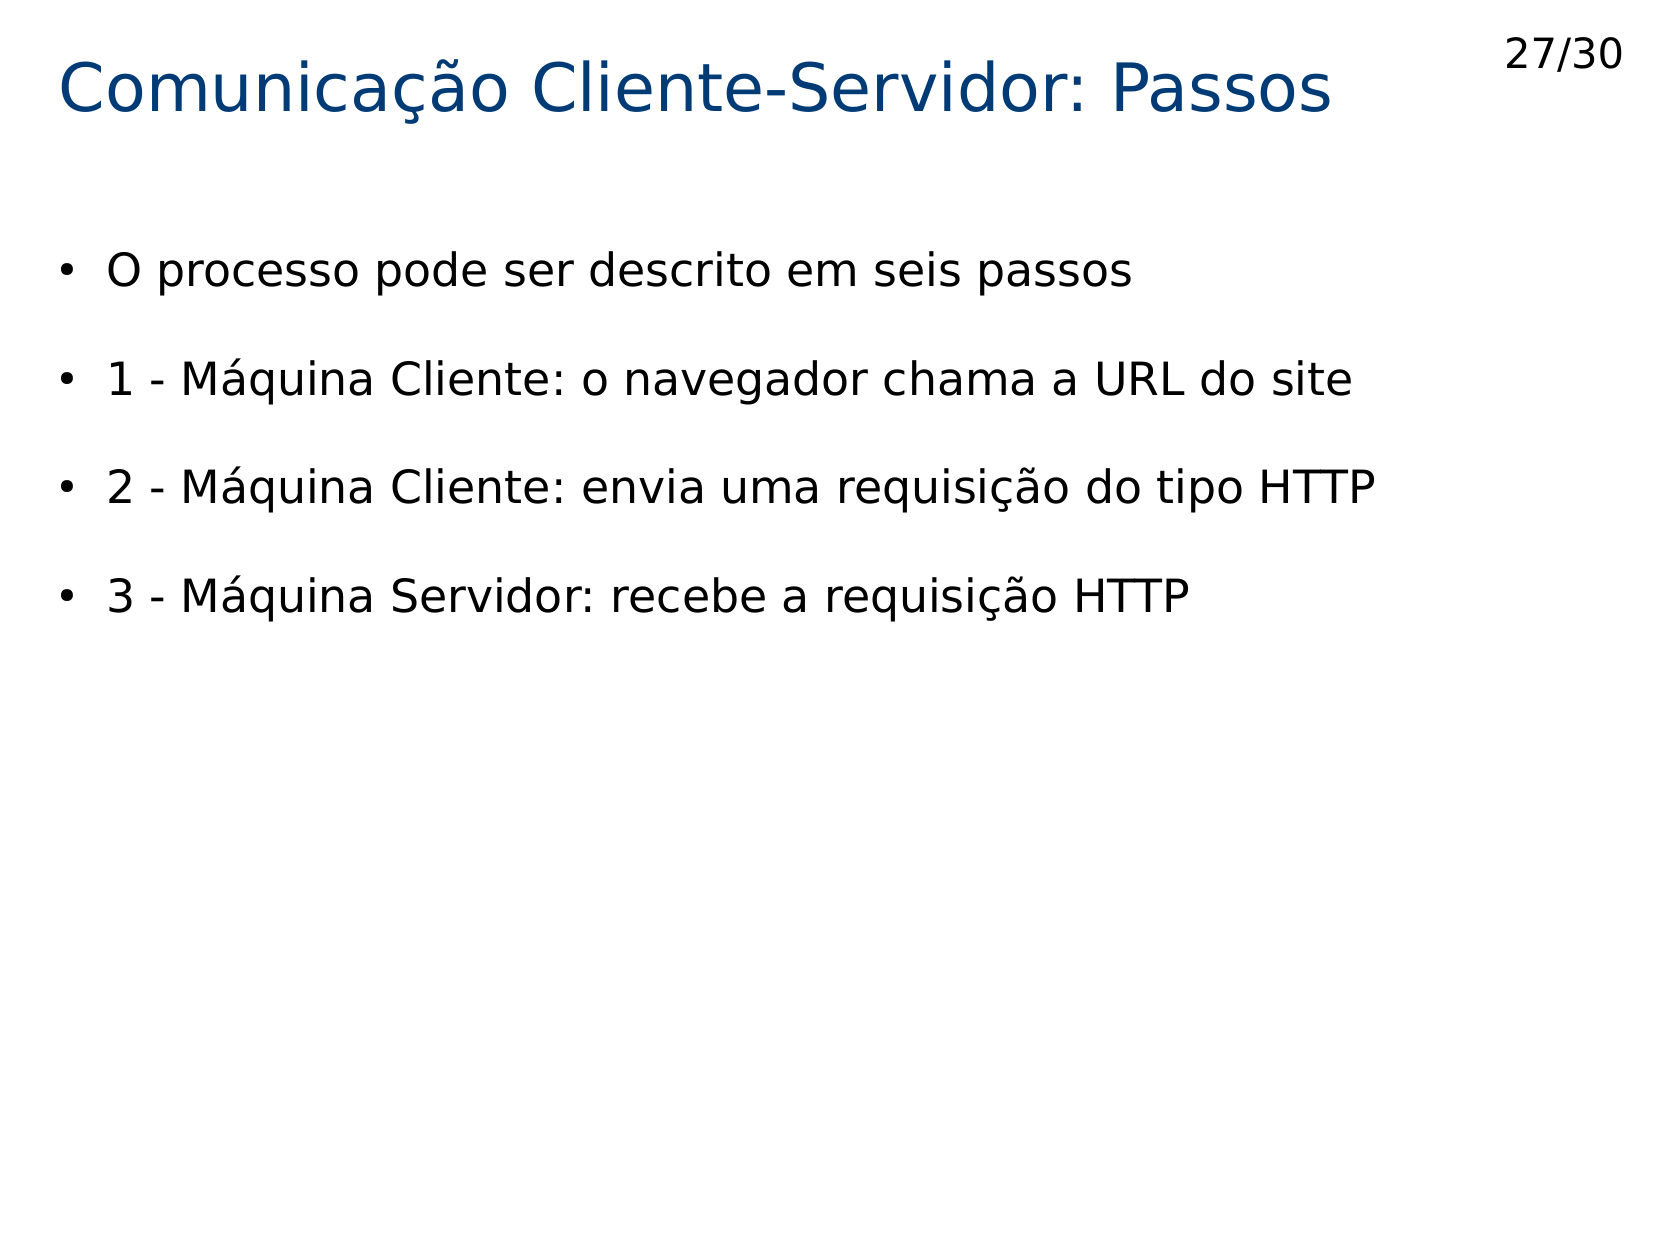

# Comunicação Cliente-Servidor: Passos
27
O processo pode ser descrito em seis passos
1 - Máquina Cliente: o navegador chama a URL do site
2 - Máquina Cliente: envia uma requisição do tipo HTTP
3 - Máquina Servidor: recebe a requisição HTTP